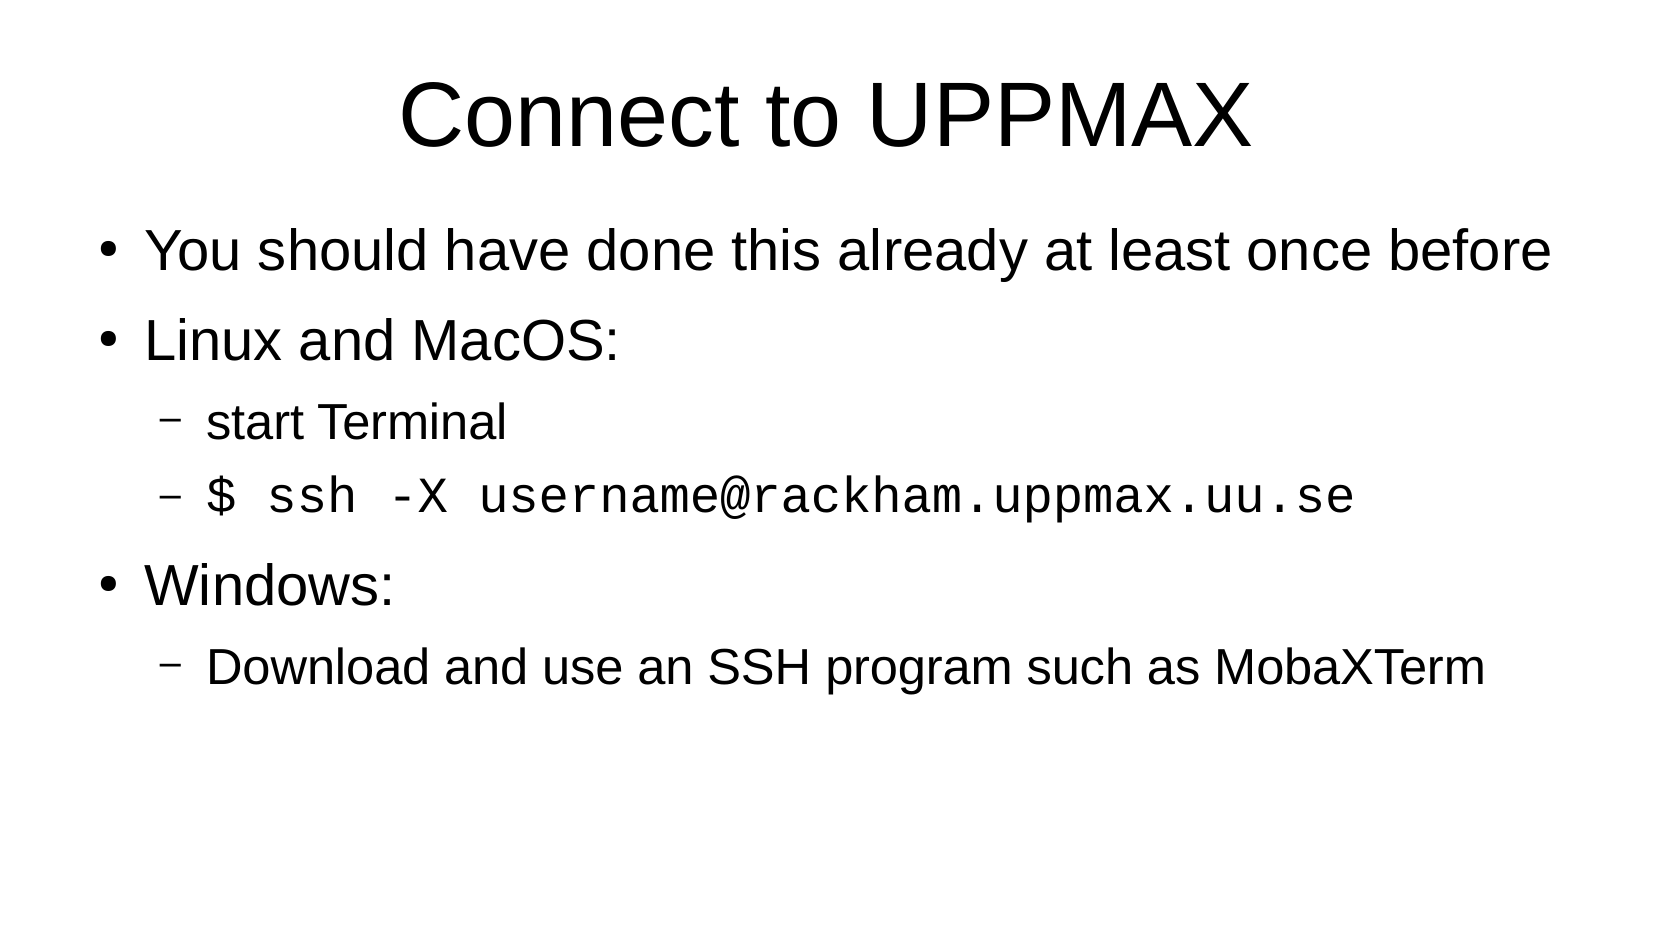

# Connect to UPPMAX
You should have done this already at least once before
Linux and MacOS:
start Terminal
$ ssh -X username@rackham.uppmax.uu.se
Windows:
Download and use an SSH program such as MobaXTerm